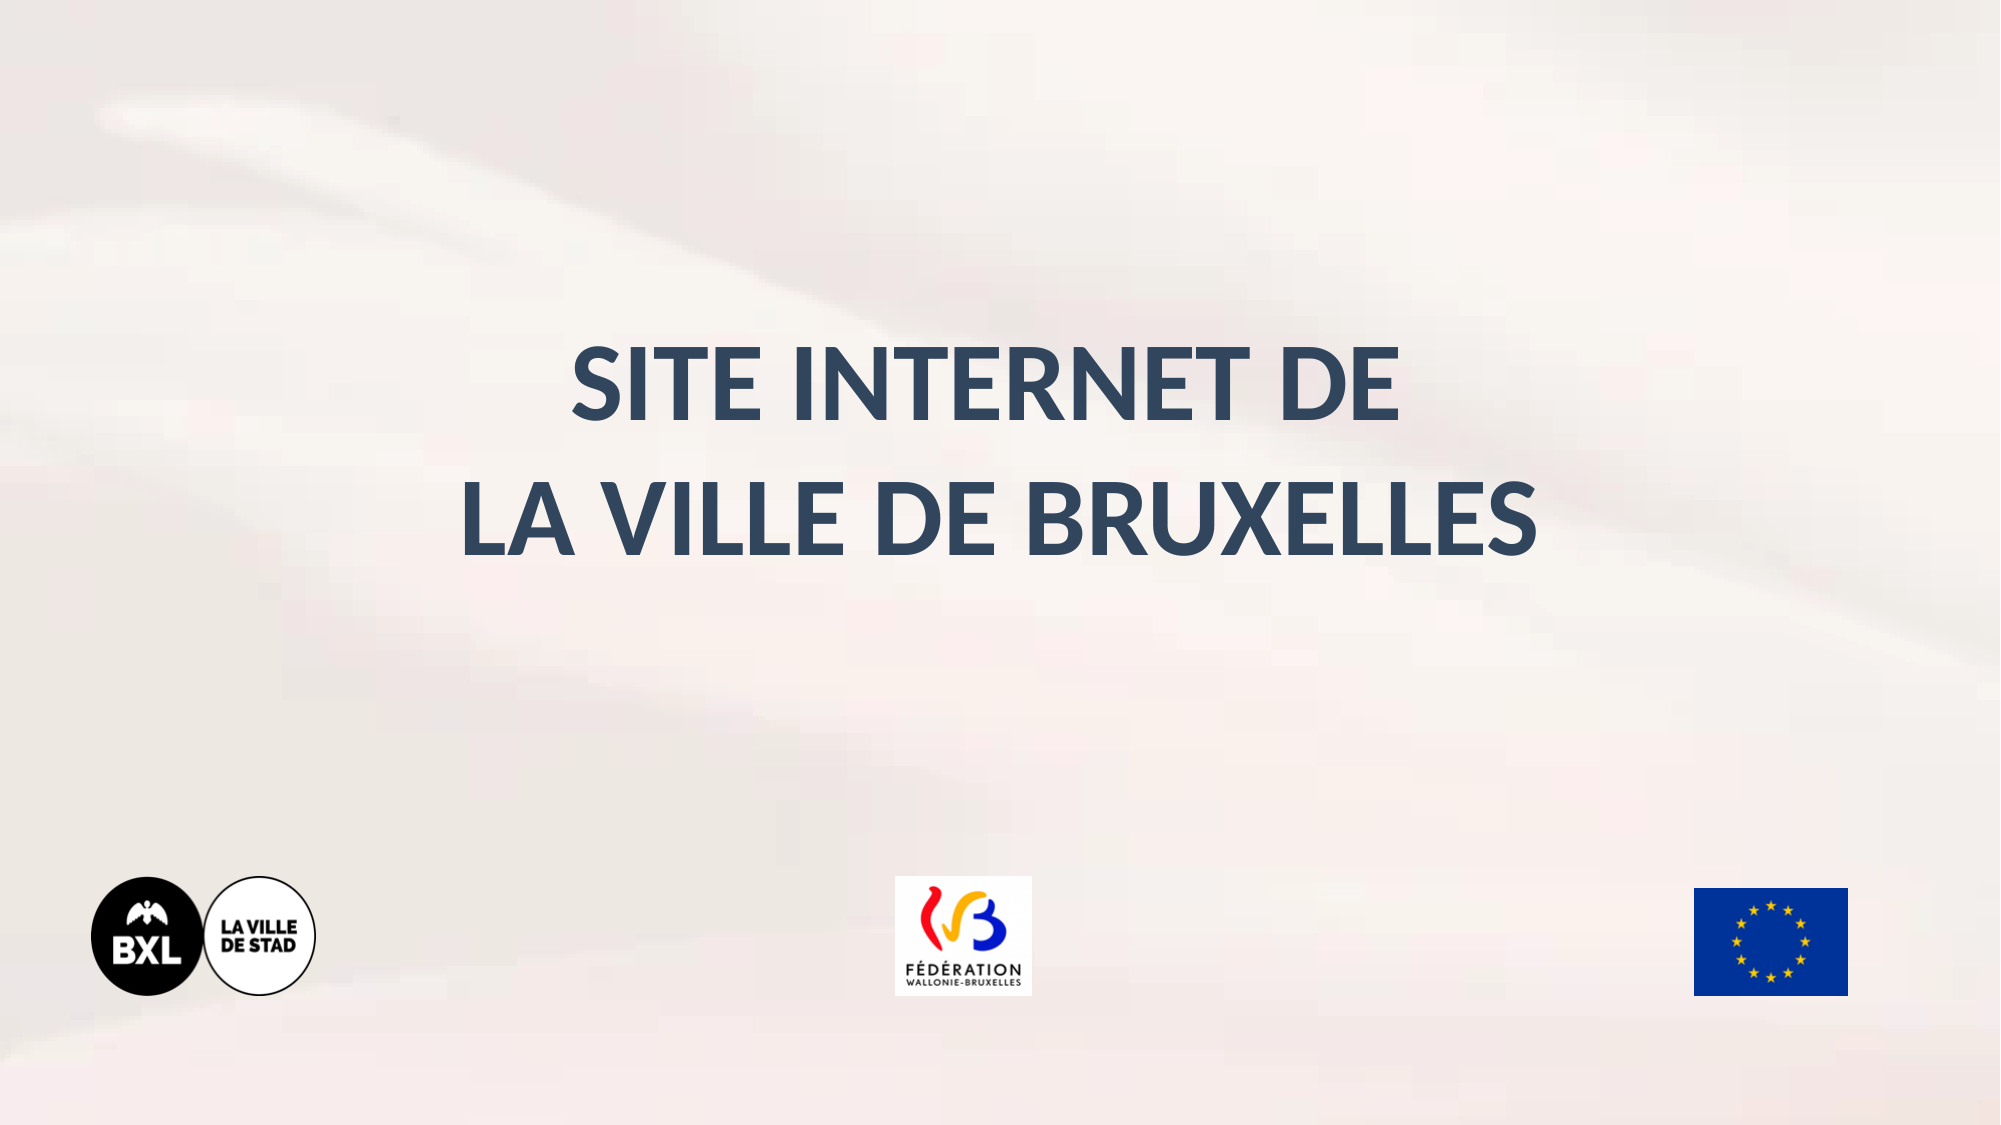

SITE INTERNET DE
LA VILLE DE BRUXELLES